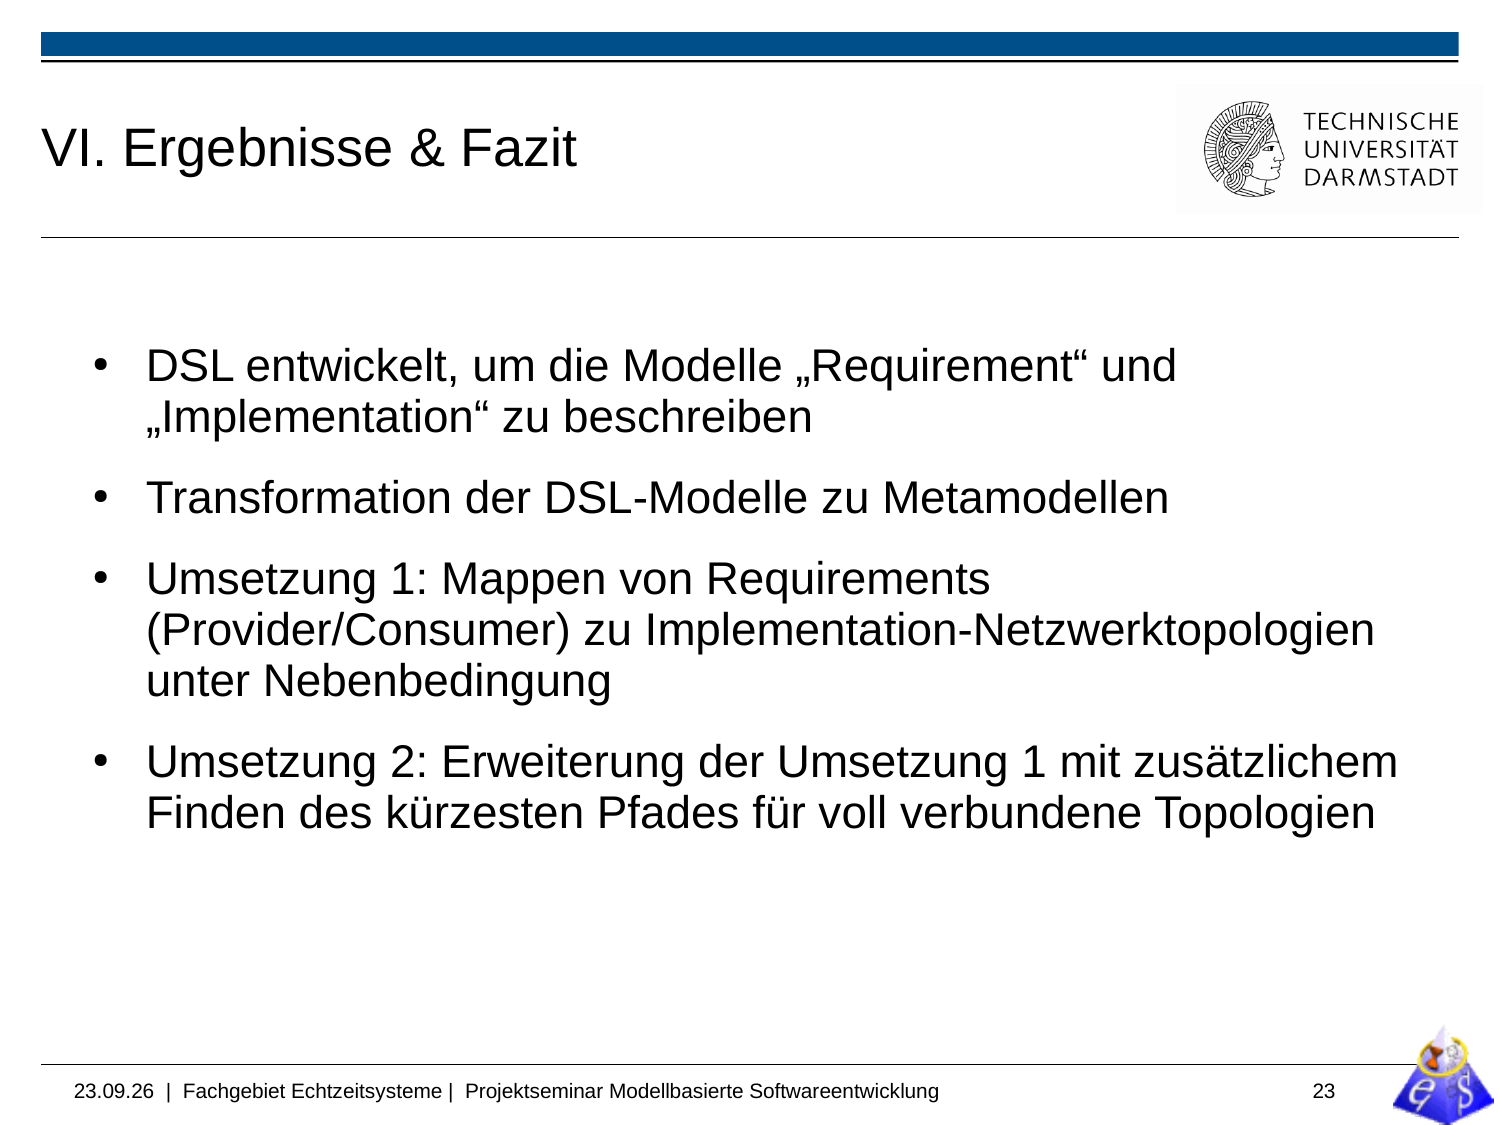

# VI. Ergebnisse & Fazit
DSL entwickelt, um die Modelle „Requirement“ und „Implementation“ zu beschreiben
Transformation der DSL-Modelle zu Metamodellen
Umsetzung 1: Mappen von Requirements (Provider/Consumer) zu Implementation-Netzwerktopologien unter Nebenbedingung
Umsetzung 2: Erweiterung der Umsetzung 1 mit zusätzlichem Finden des kürzesten Pfades für voll verbundene Topologien